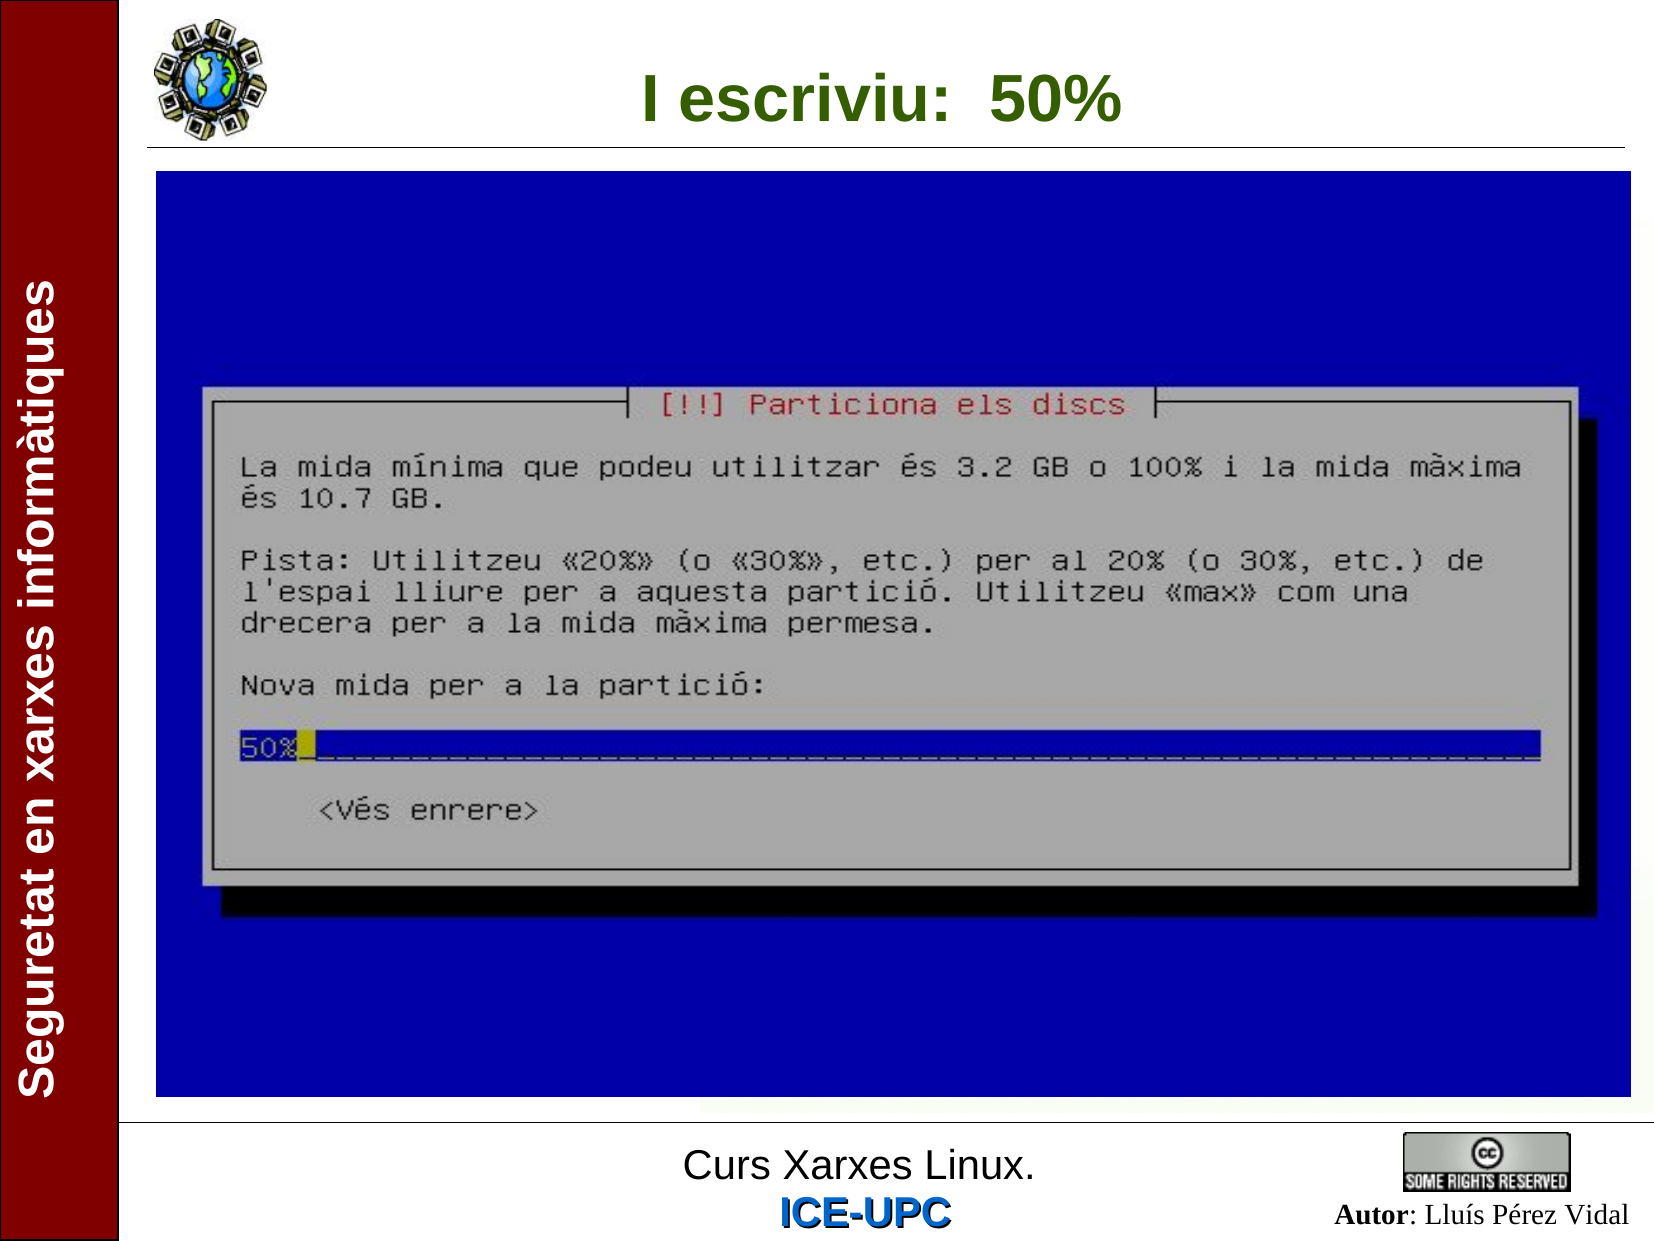

# I escriviu: 50%
 Croquis d'arquitectura mostrant les 3 zones